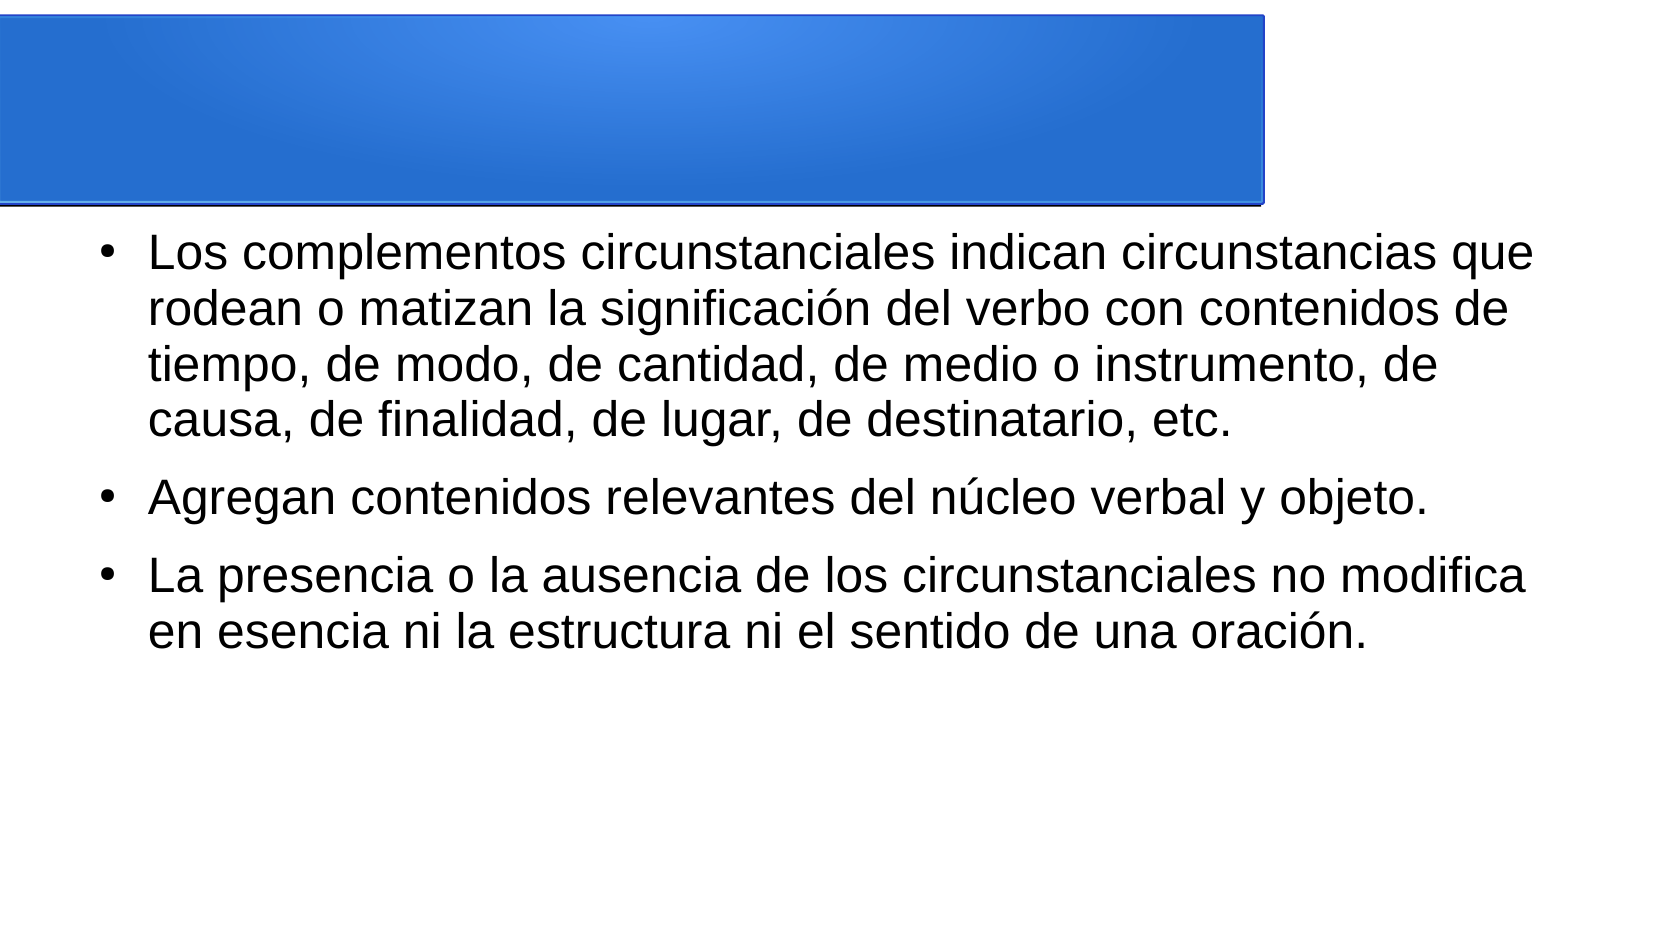

#
Los complementos circunstanciales indican circunstancias que rodean o matizan la significación del verbo con contenidos de tiempo, de modo, de cantidad, de medio o instrumento, de causa, de finalidad, de lugar, de destinatario, etc.
Agregan contenidos relevantes del núcleo verbal y objeto.
La presencia o la ausencia de los circunstanciales no modifica en esencia ni la estructura ni el sentido de una oración.